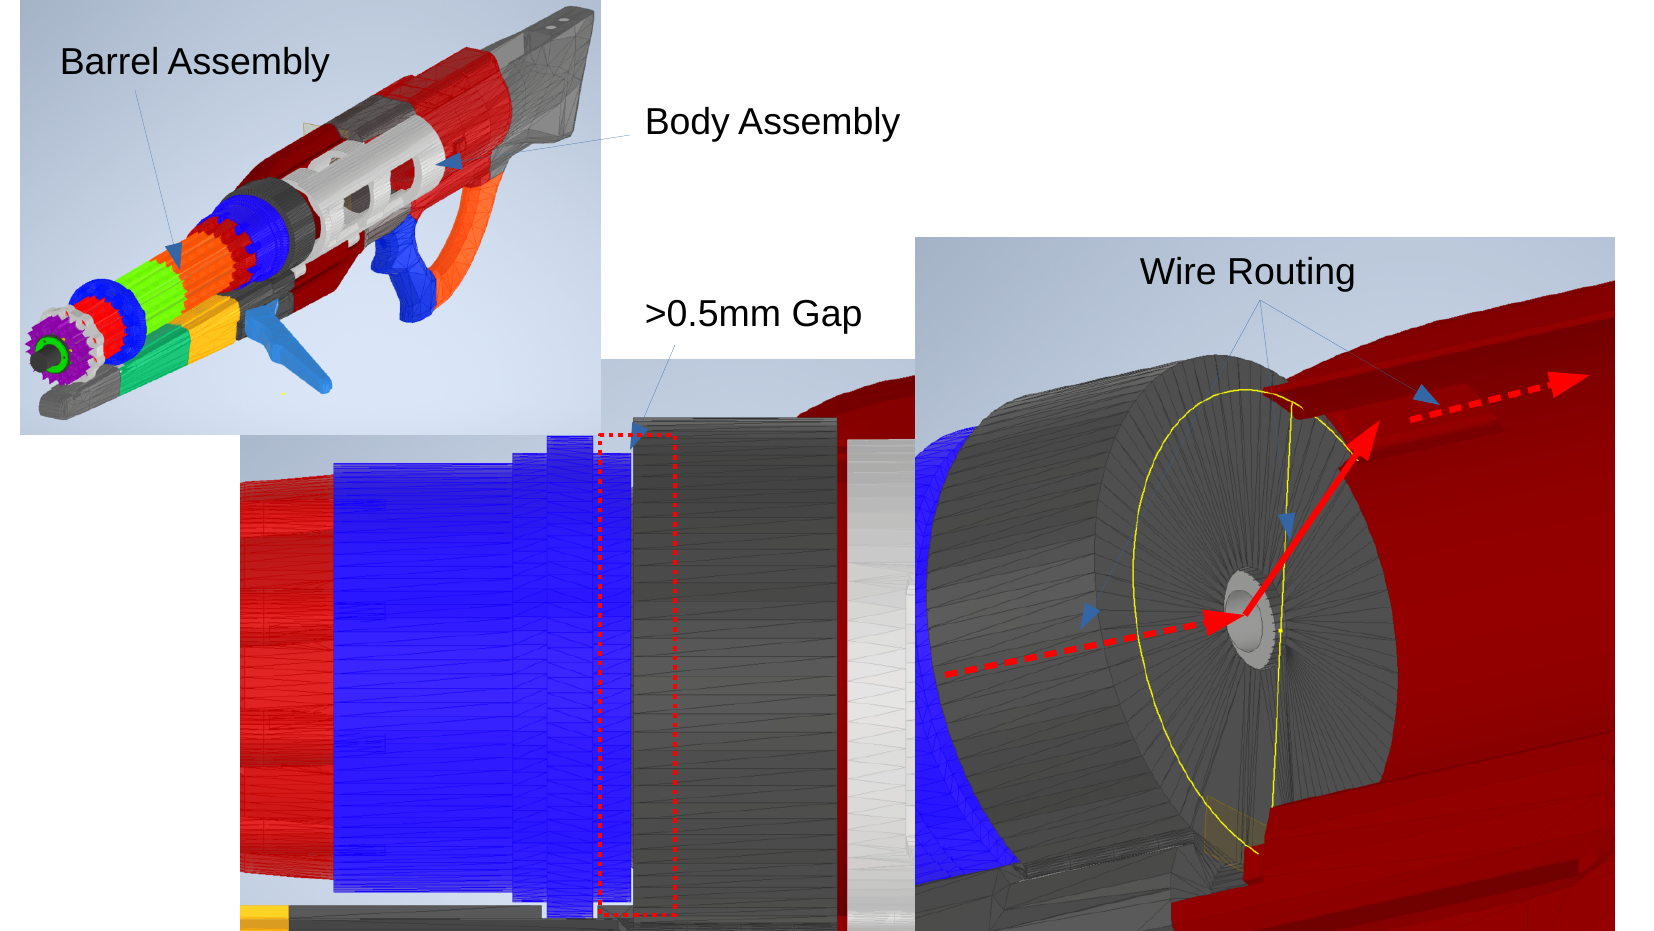

Barrel Assembly
Body Assembly
Wire Routing
>0.5mm Gap